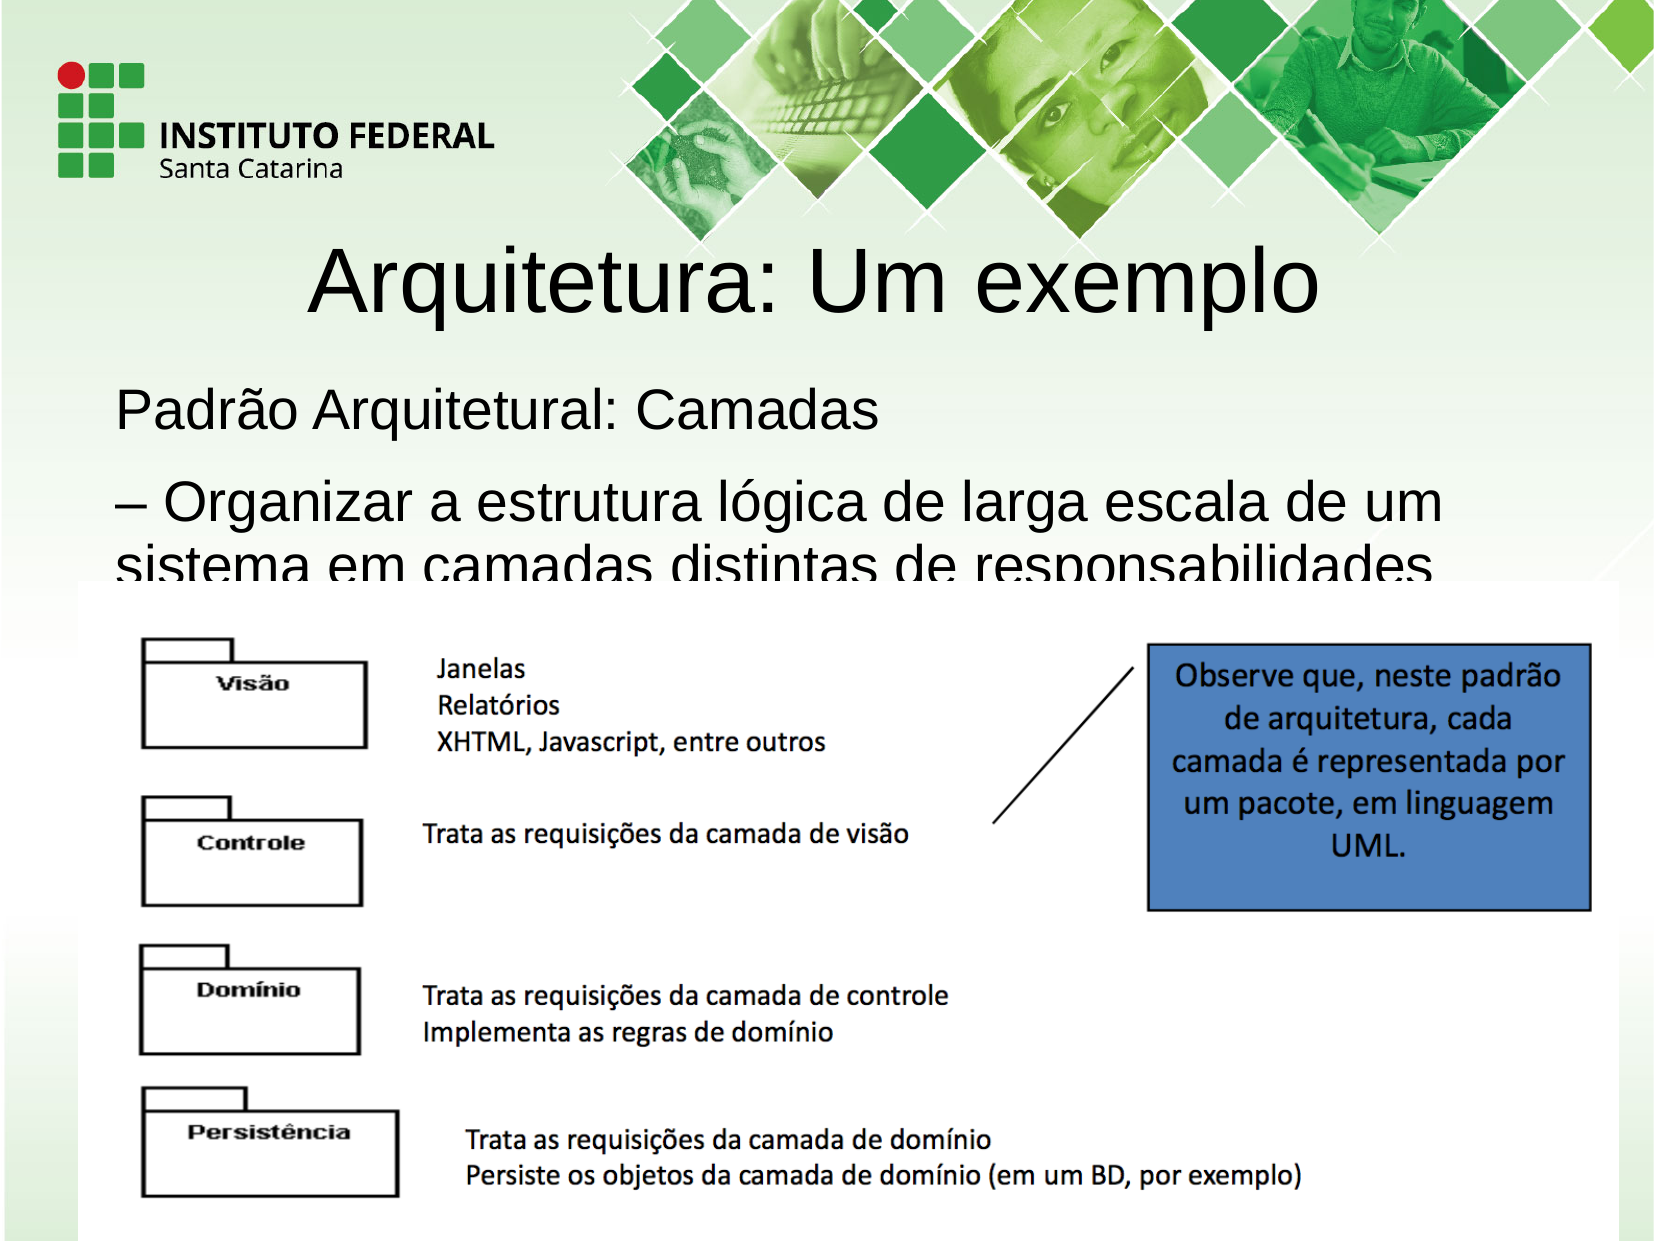

# Arquitetura: Um exemplo
Padrão Arquitetural: Camadas
– Organizar a estrutura lógica de larga escala de um sistema em camadas distintas de responsabilidades precisas e relacionadas.